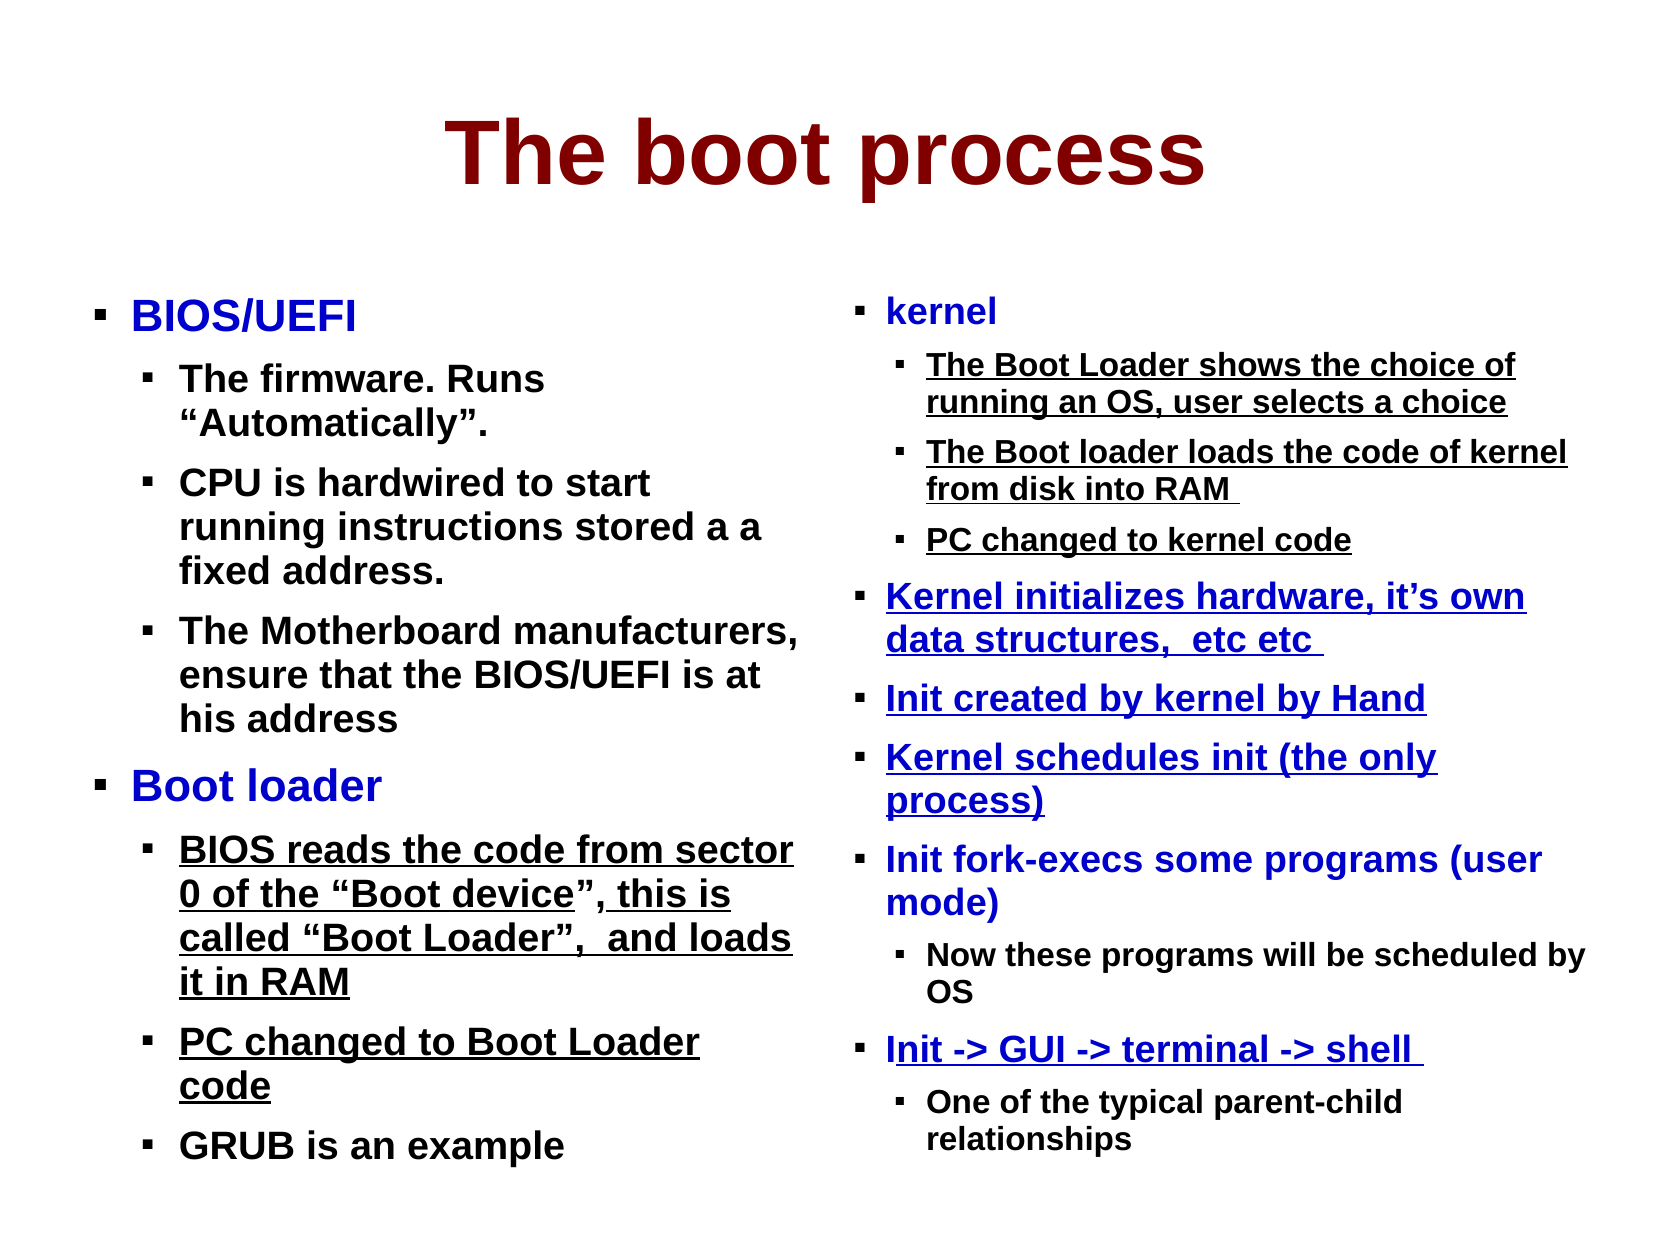

# The boot process
BIOS/UEFI
The firmware. Runs “Automatically”.
CPU is hardwired to start running instructions stored a a fixed address.
The Motherboard manufacturers, ensure that the BIOS/UEFI is at his address
Boot loader
BIOS reads the code from sector 0 of the “Boot device”, this is called “Boot Loader”, and loads it in RAM
PC changed to Boot Loader code
GRUB is an example
kernel
The Boot Loader shows the choice of running an OS, user selects a choice
The Boot loader loads the code of kernel from disk into RAM
PC changed to kernel code
Kernel initializes hardware, it’s own data structures, etc etc
Init created by kernel by Hand
Kernel schedules init (the only process)
Init fork-execs some programs (user mode)
Now these programs will be scheduled by OS
Init -> GUI -> terminal -> shell
One of the typical parent-child relationships